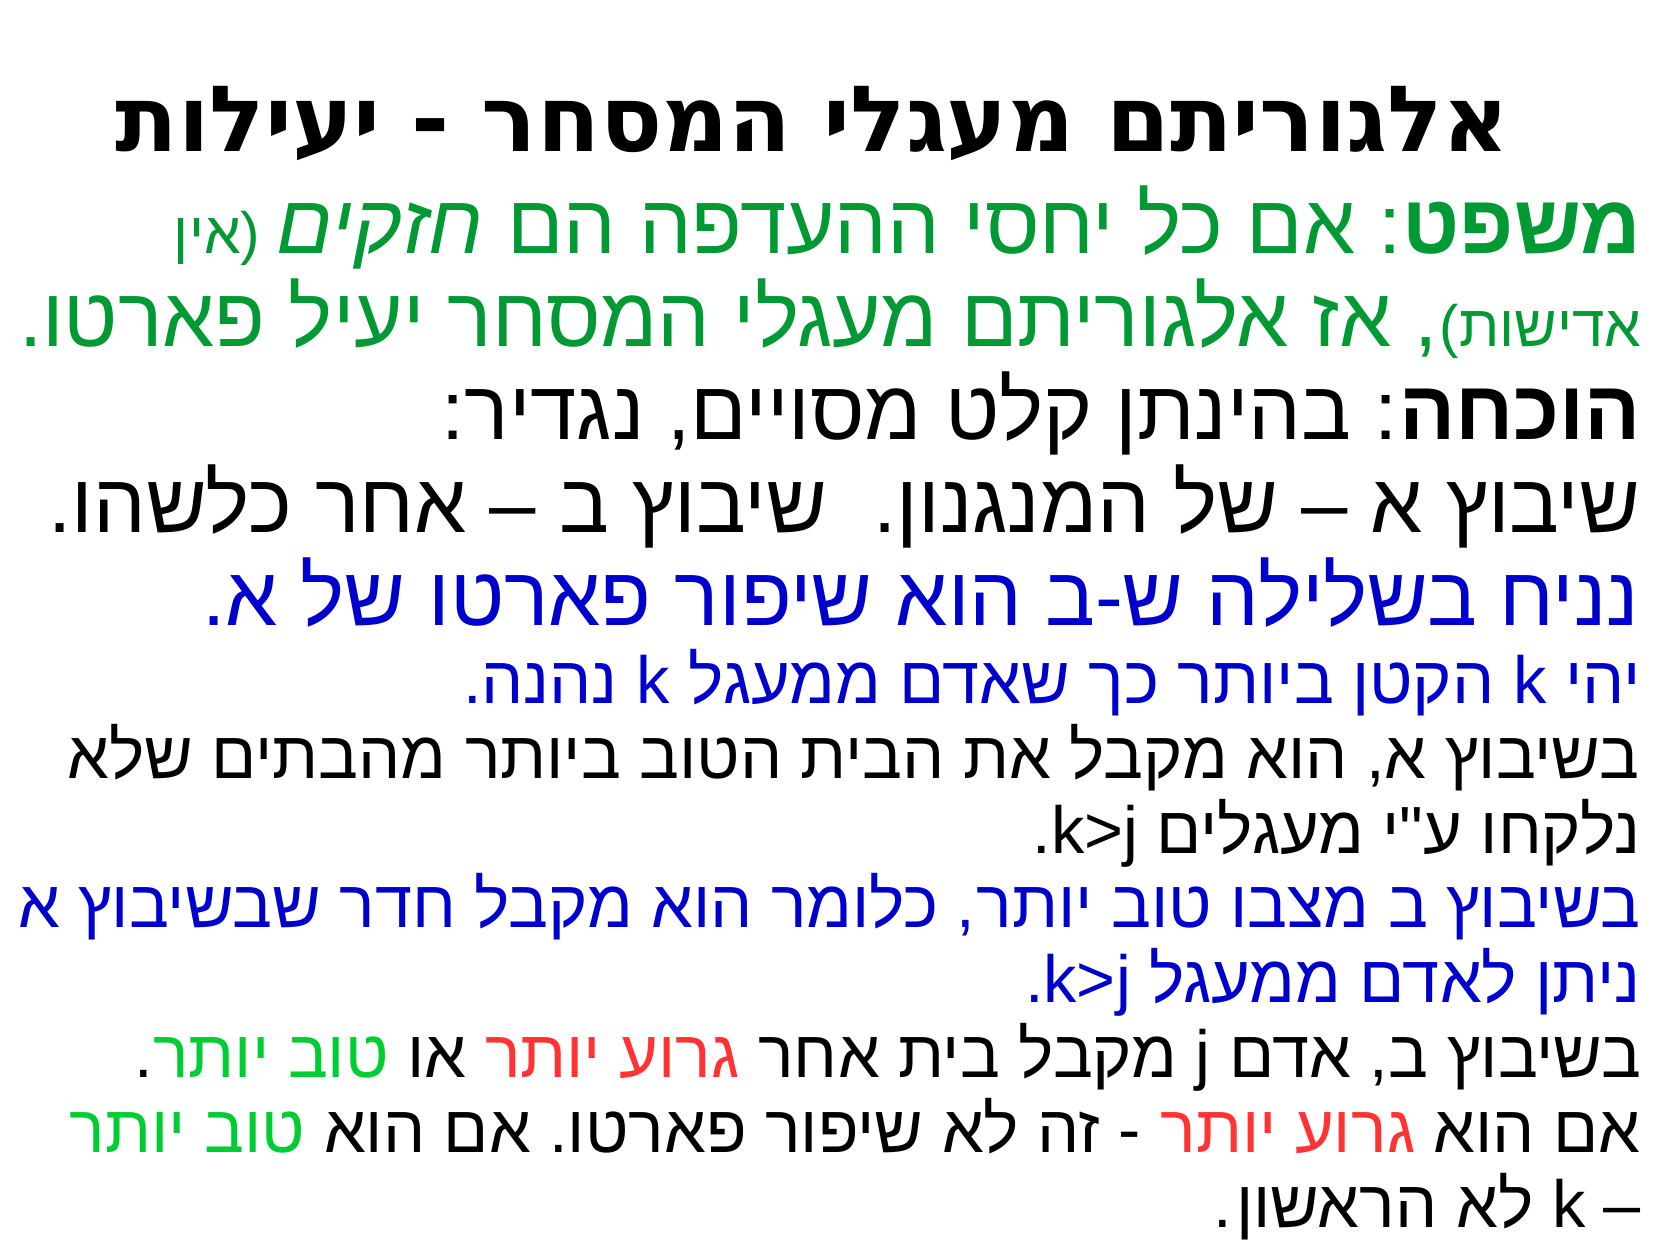

# אלגוריתם מעגלי המסחר - יעילות
משפט: אם כל יחסי ההעדפה הם חזקים (אין אדישות), אז אלגוריתם מעגלי המסחר יעיל פארטו.
הוכחה: בהינתן קלט מסויים, נגדיר:
שיבוץ א – של המנגנון. שיבוץ ב – אחר כלשהו.
נניח בשלילה ש-ב הוא שיפור פארטו של א.
יהי k הקטן ביותר כך שאדם ממעגל k נהנה.
בשיבוץ א, הוא מקבל את הבית הטוב ביותר מהבתים שלא נלקחו ע"י מעגלים k>j.
בשיבוץ ב מצבו טוב יותר, כלומר הוא מקבל חדר שבשיבוץ א ניתן לאדם ממעגל k>j.
בשיבוץ ב, אדם j מקבל בית אחר גרוע יותר או טוב יותר. אם הוא גרוע יותר - זה לא שיפור פארטו. אם הוא טוב יותר – k לא הראשון. ***